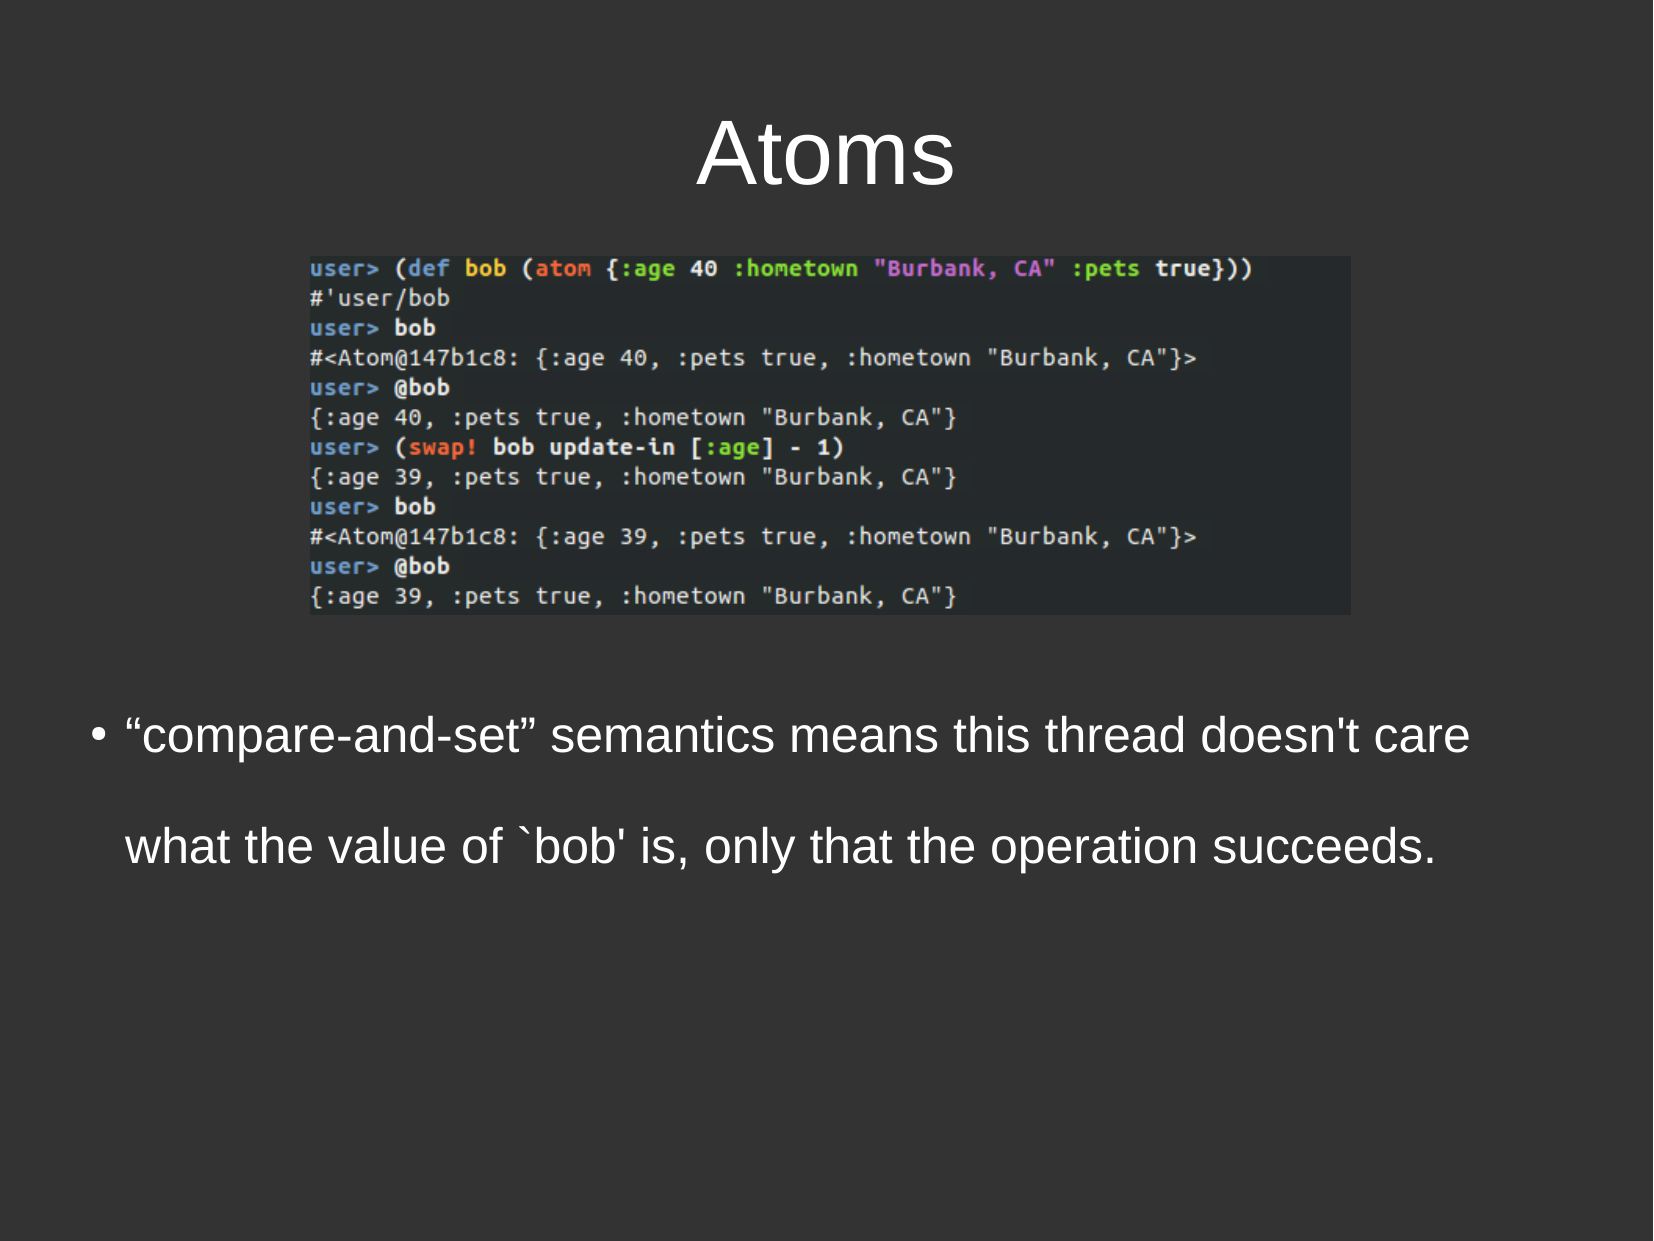

# Atoms
“compare-and-set” semantics means this thread doesn't care what the value of `bob' is, only that the operation succeeds.